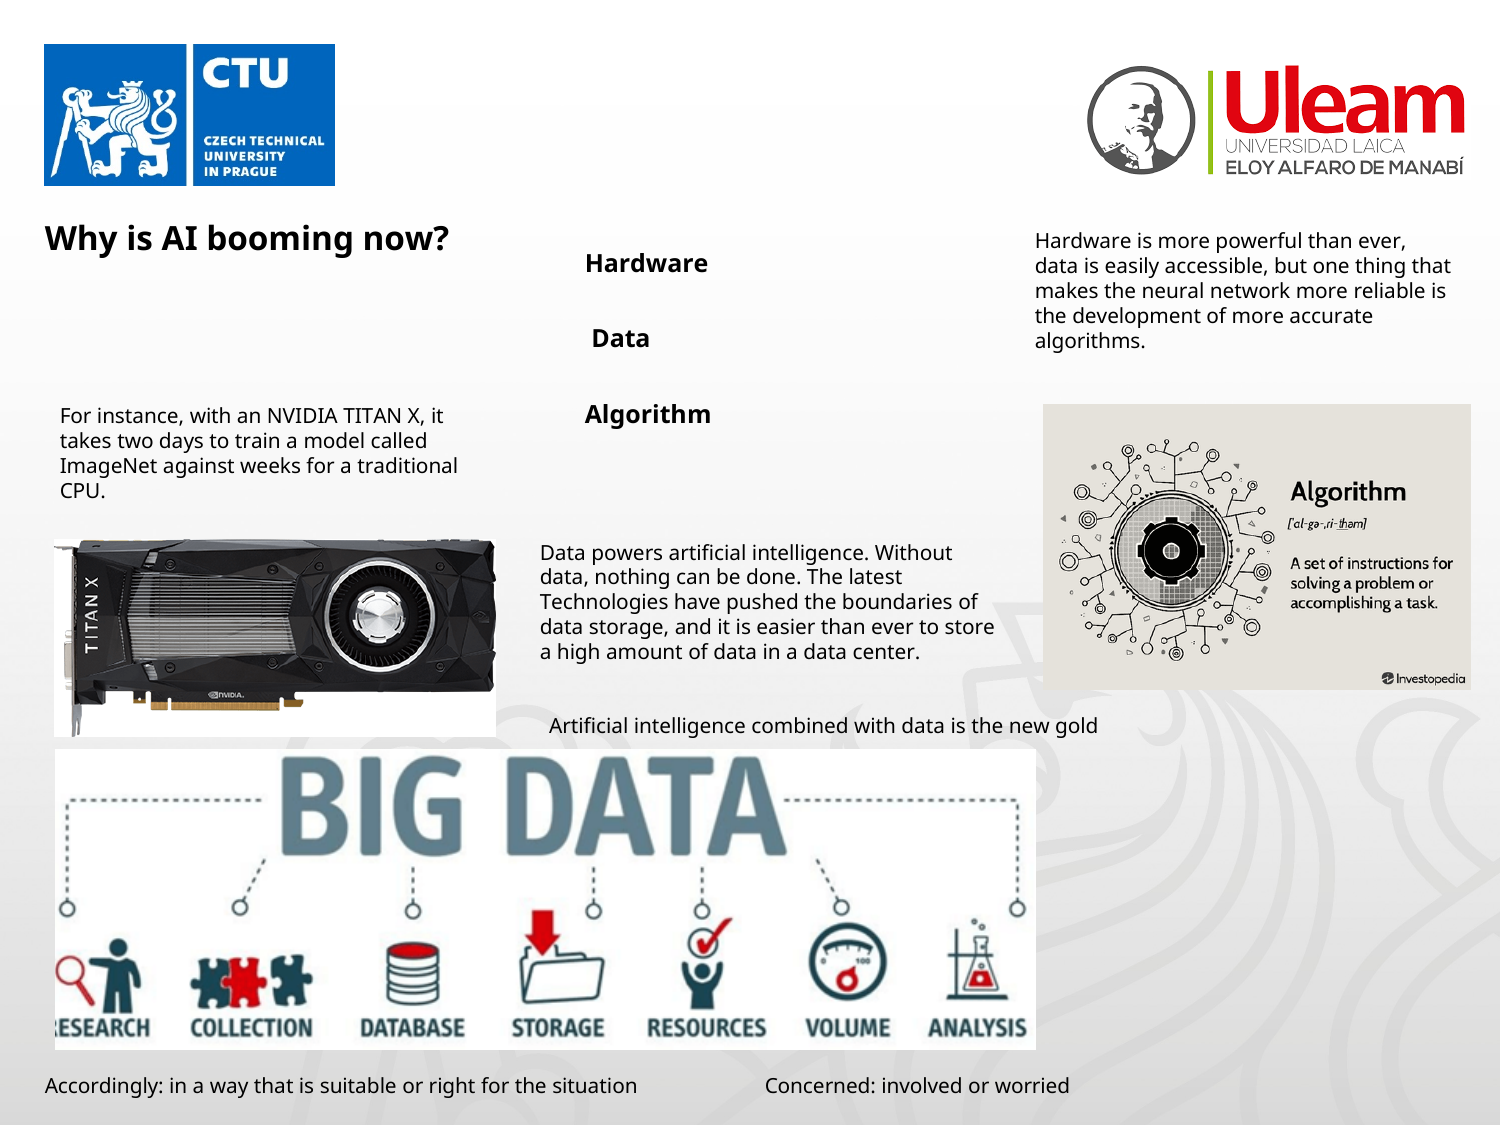

Why is AI booming now?
Hardware is more powerful than ever, data is easily accessible, but one thing that makes the neural network more reliable is the development of more accurate algorithms.
Hardware
 Data
Algorithm
For instance, with an NVIDIA TITAN X, it takes two days to train a model called ImageNet against weeks for a traditional CPU.
Data powers artificial intelligence. Without data, nothing can be done. The latest Technologies have pushed the boundaries of data storage, and it is easier than ever to store a high amount of data in a data center.
Artificial intelligence combined with data is the new gold
Accordingly: in a way that is suitable or right for the situation
Concerned: involved or worried